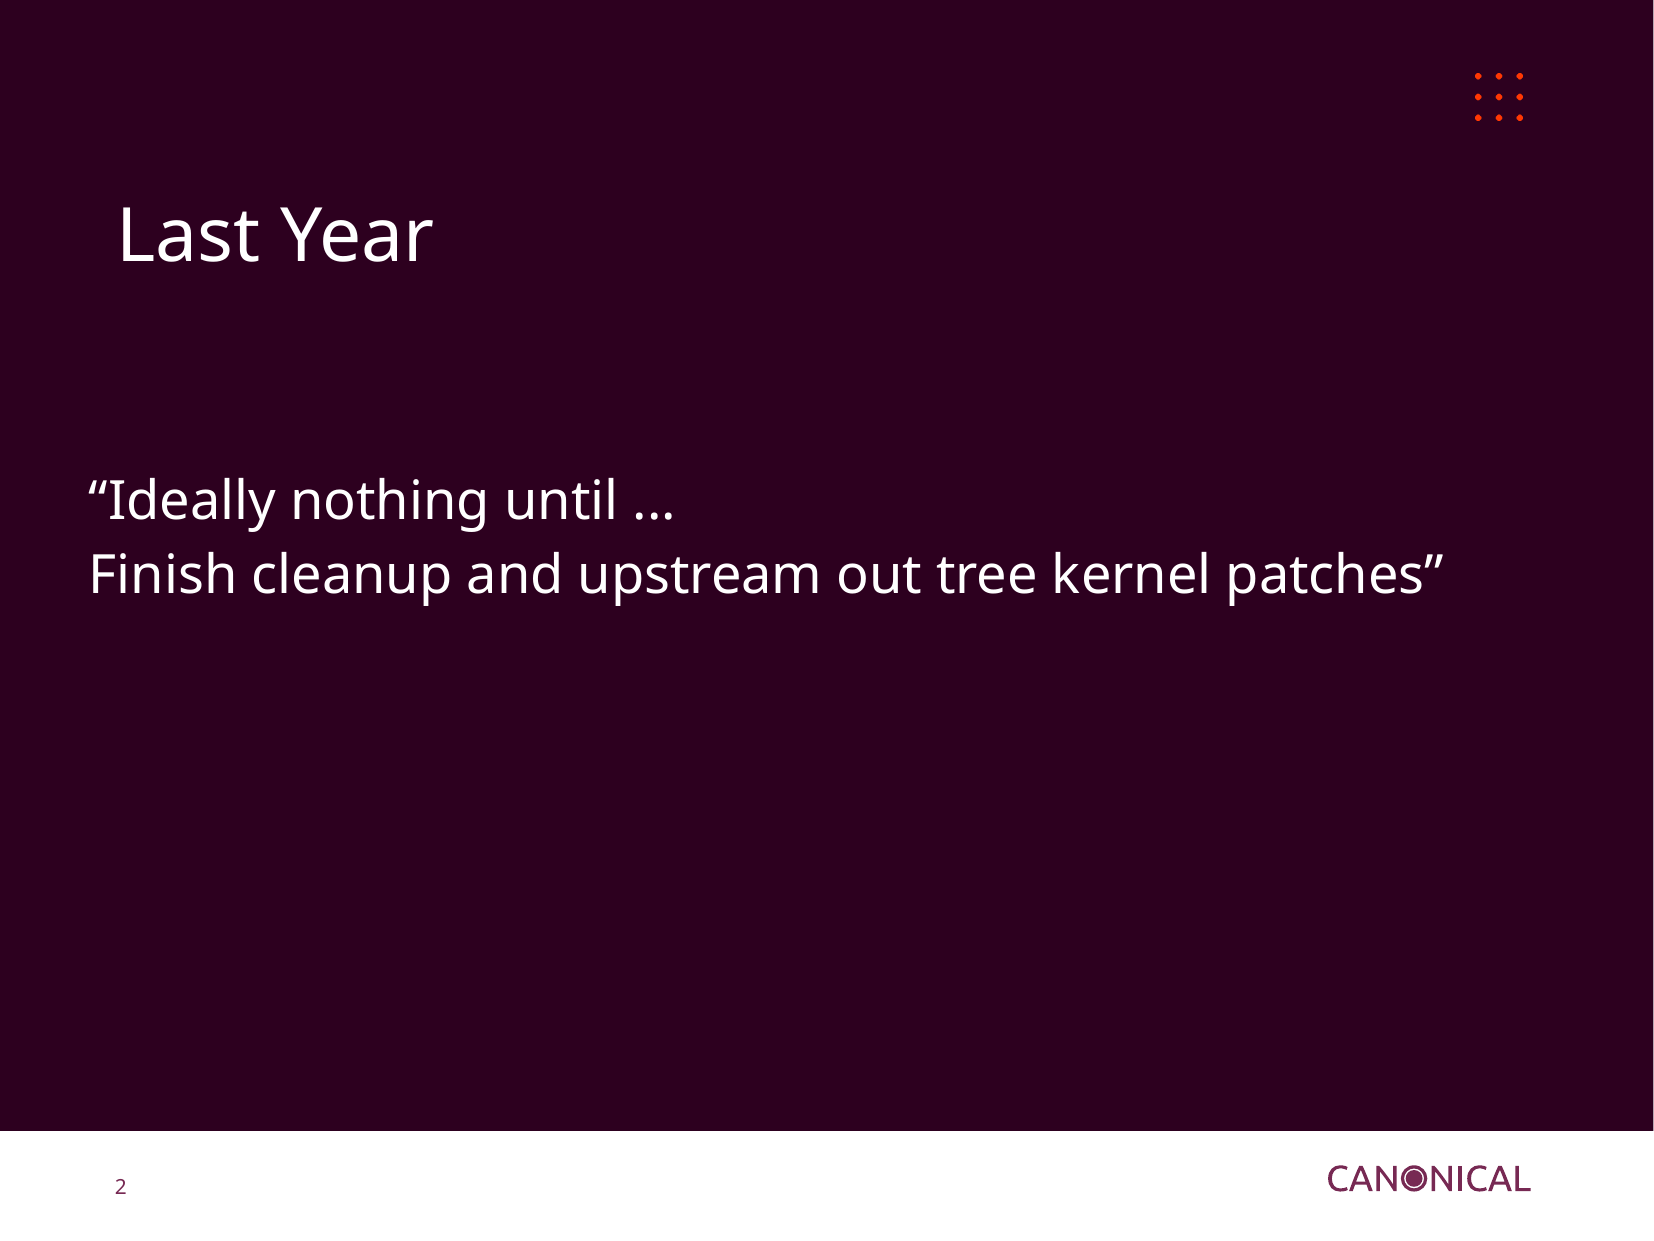

Last Year
# “Ideally nothing until ... Finish cleanup and upstream out tree kernel patches”